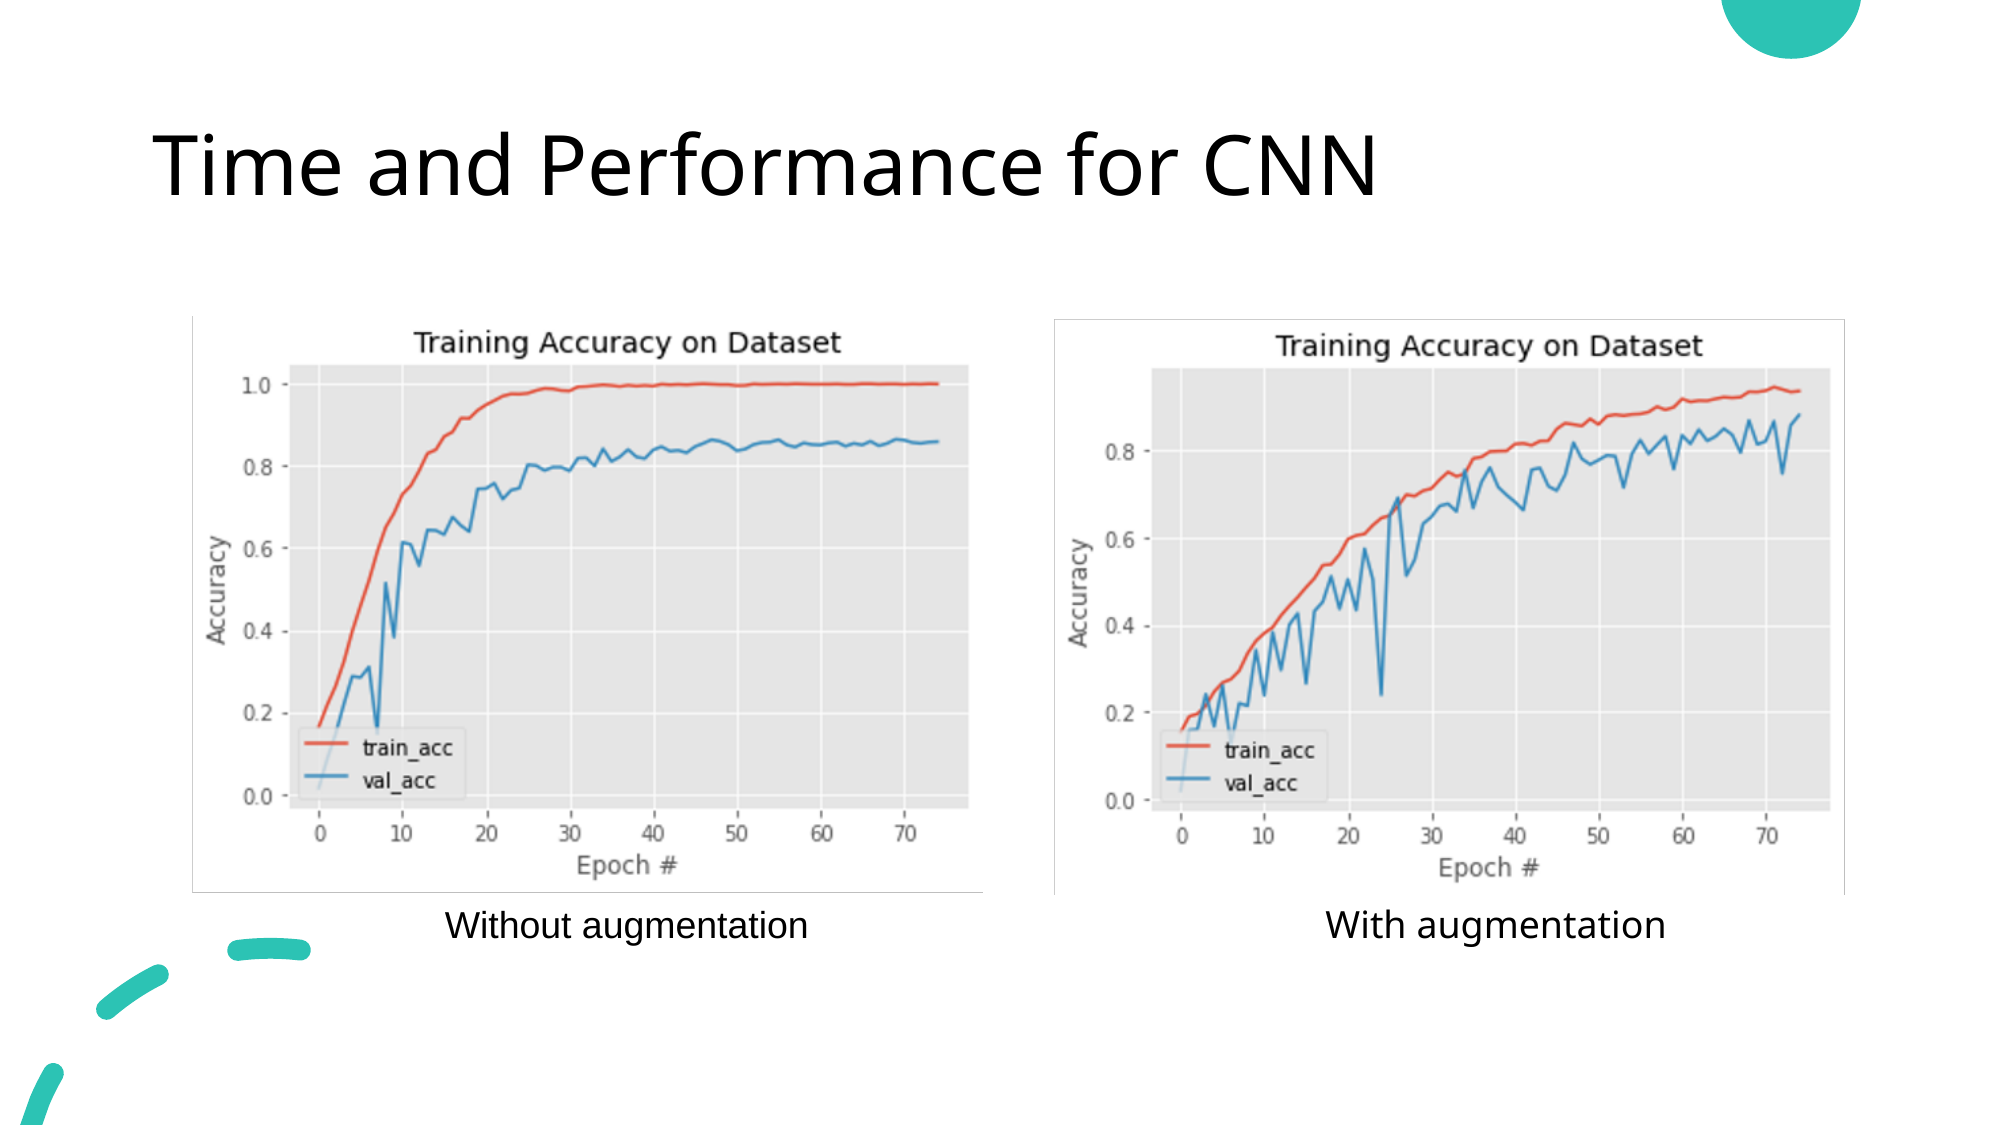

# Time and Performance for CNN
With augmentation
Without augmentation